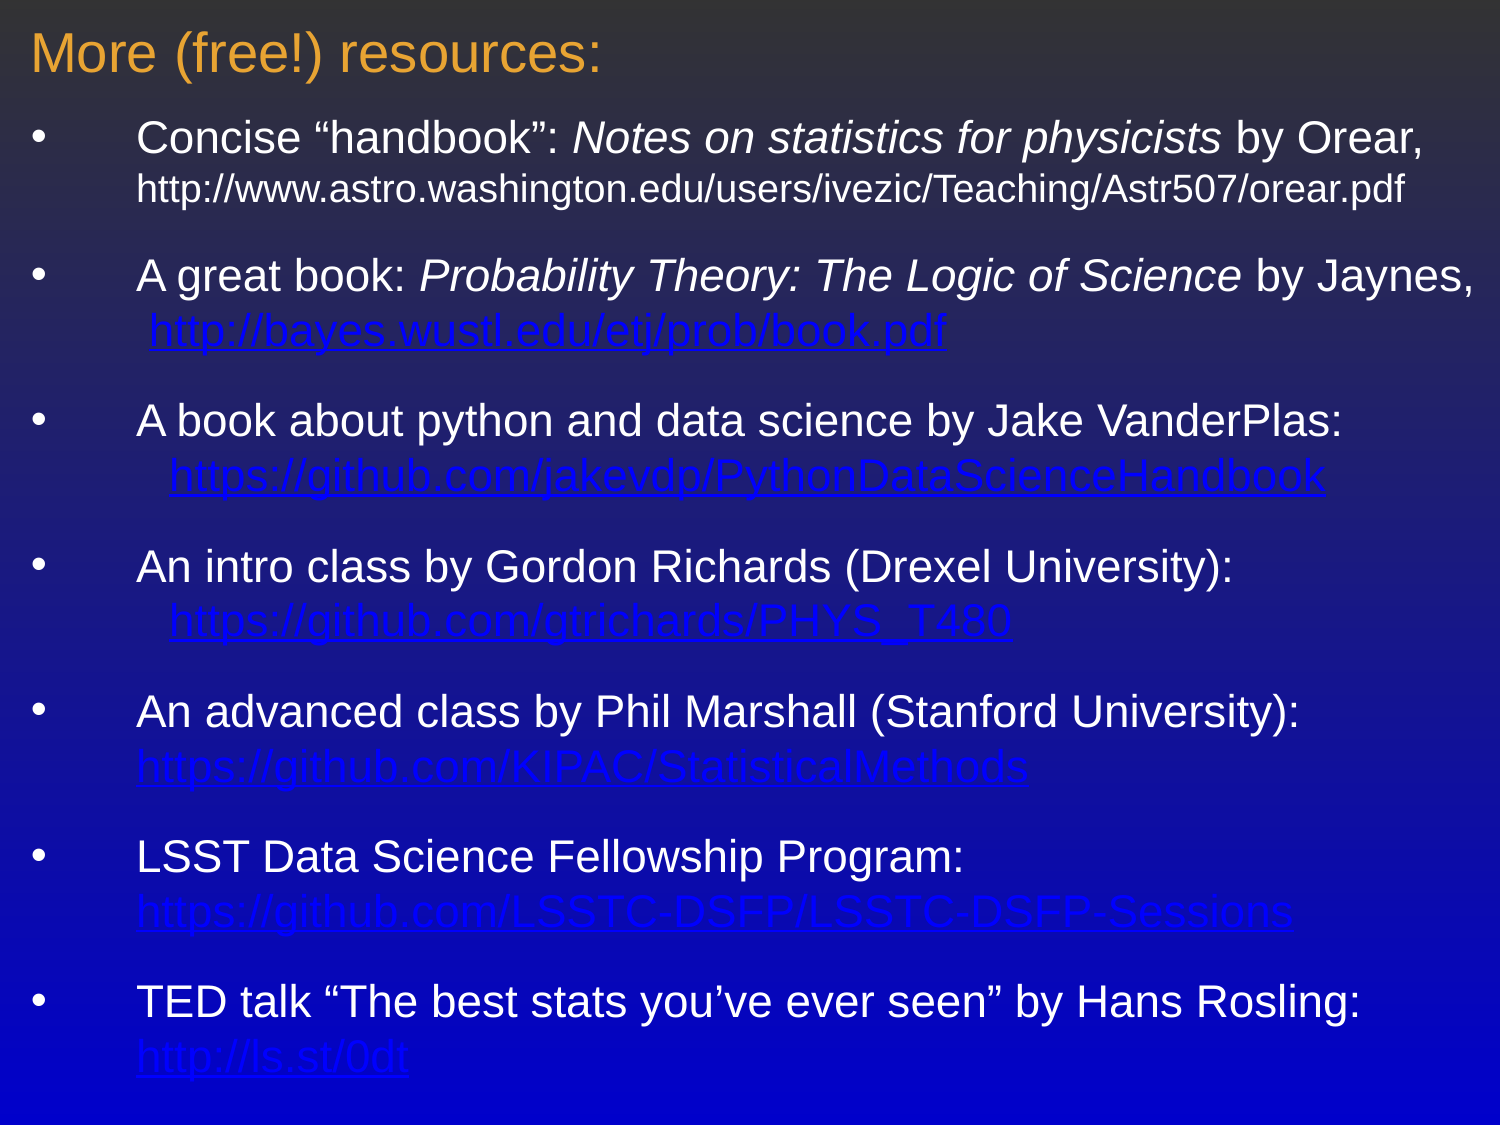

More (free!) resources:
# Concise “handbook”: Notes on statistics for physicists by Orear, http://www.astro.washington.edu/users/ivezic/Teaching/Astr507/orear.pdf
A great book: Probability Theory: The Logic of Science by Jaynes, http://bayes.wustl.edu/etj/prob/book.pdf
A book about python and data science by Jake VanderPlas: https://github.com/jakevdp/PythonDataScienceHandbook
An intro class by Gordon Richards (Drexel University): https://github.com/gtrichards/PHYS_T480
An advanced class by Phil Marshall (Stanford University): https://github.com/KIPAC/StatisticalMethods
LSST Data Science Fellowship Program: https://github.com/LSSTC-DSFP/LSSTC-DSFP-Sessions
TED talk “The best stats you’ve ever seen” by Hans Rosling: http://ls.st/0dt